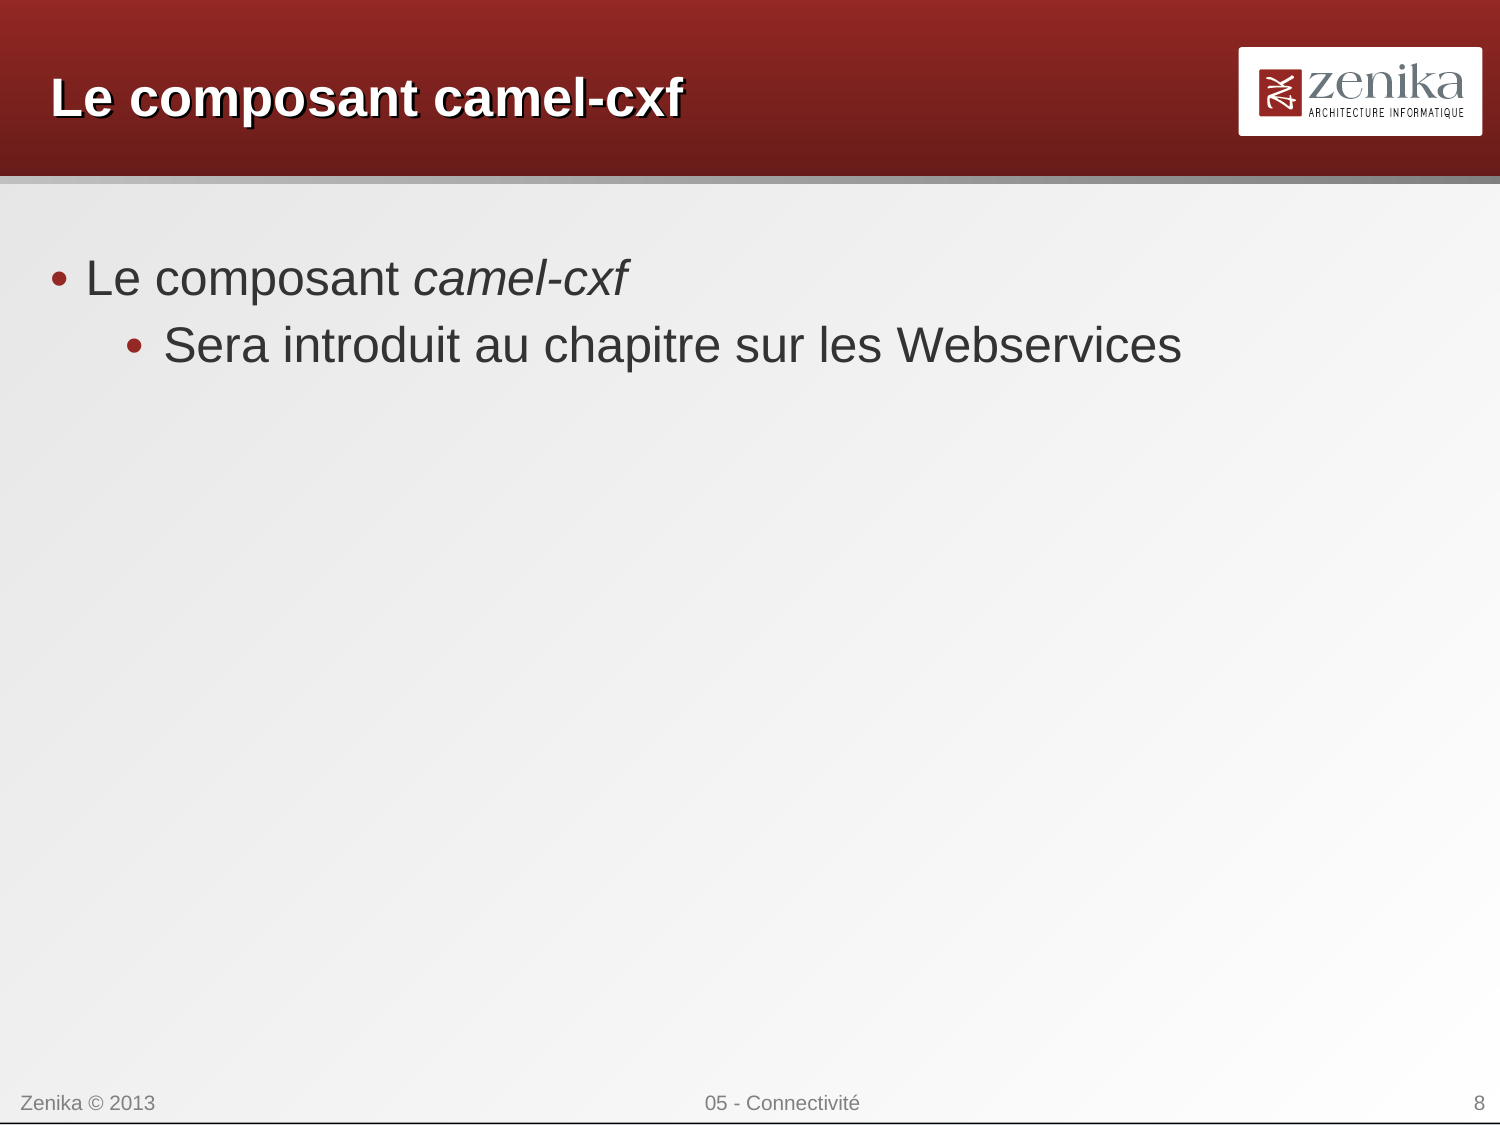

# Le composant camel-cxf
Le composant camel-cxf
Sera introduit au chapitre sur les Webservices